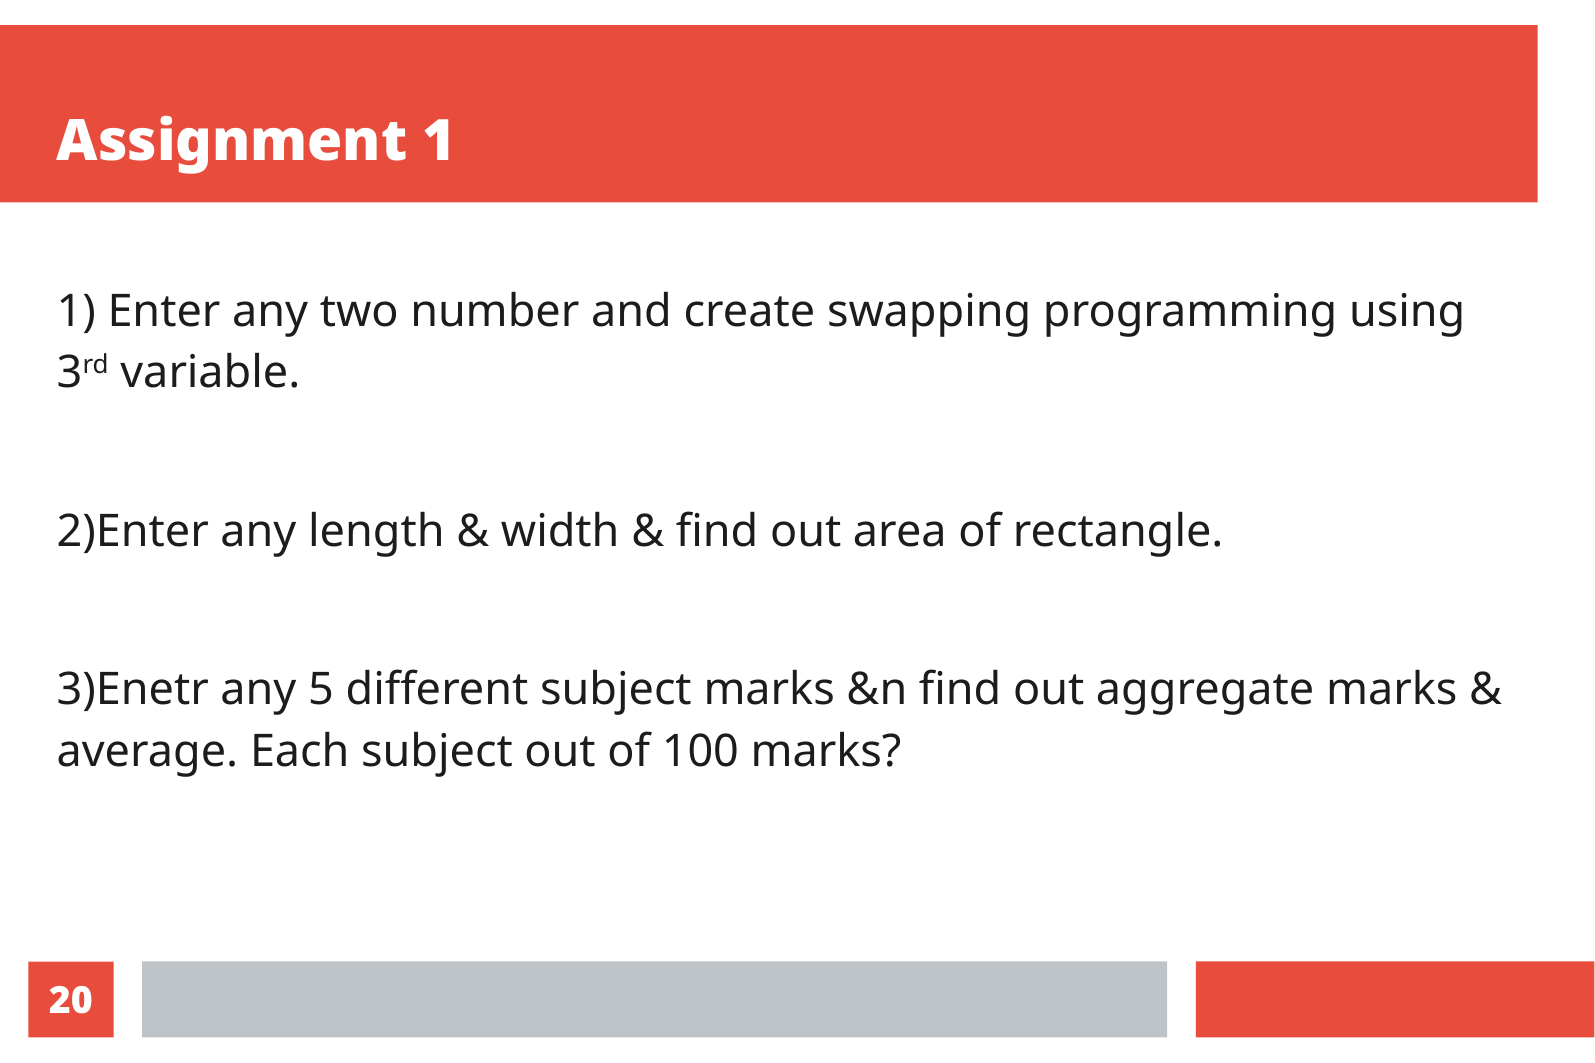

# Assignment 1
1) Enter any two number and create swapping programming using 3rd variable.
2)Enter any length & width & find out area of rectangle.
3)Enetr any 5 different subject marks &n find out aggregate marks & average. Each subject out of 100 marks?
20